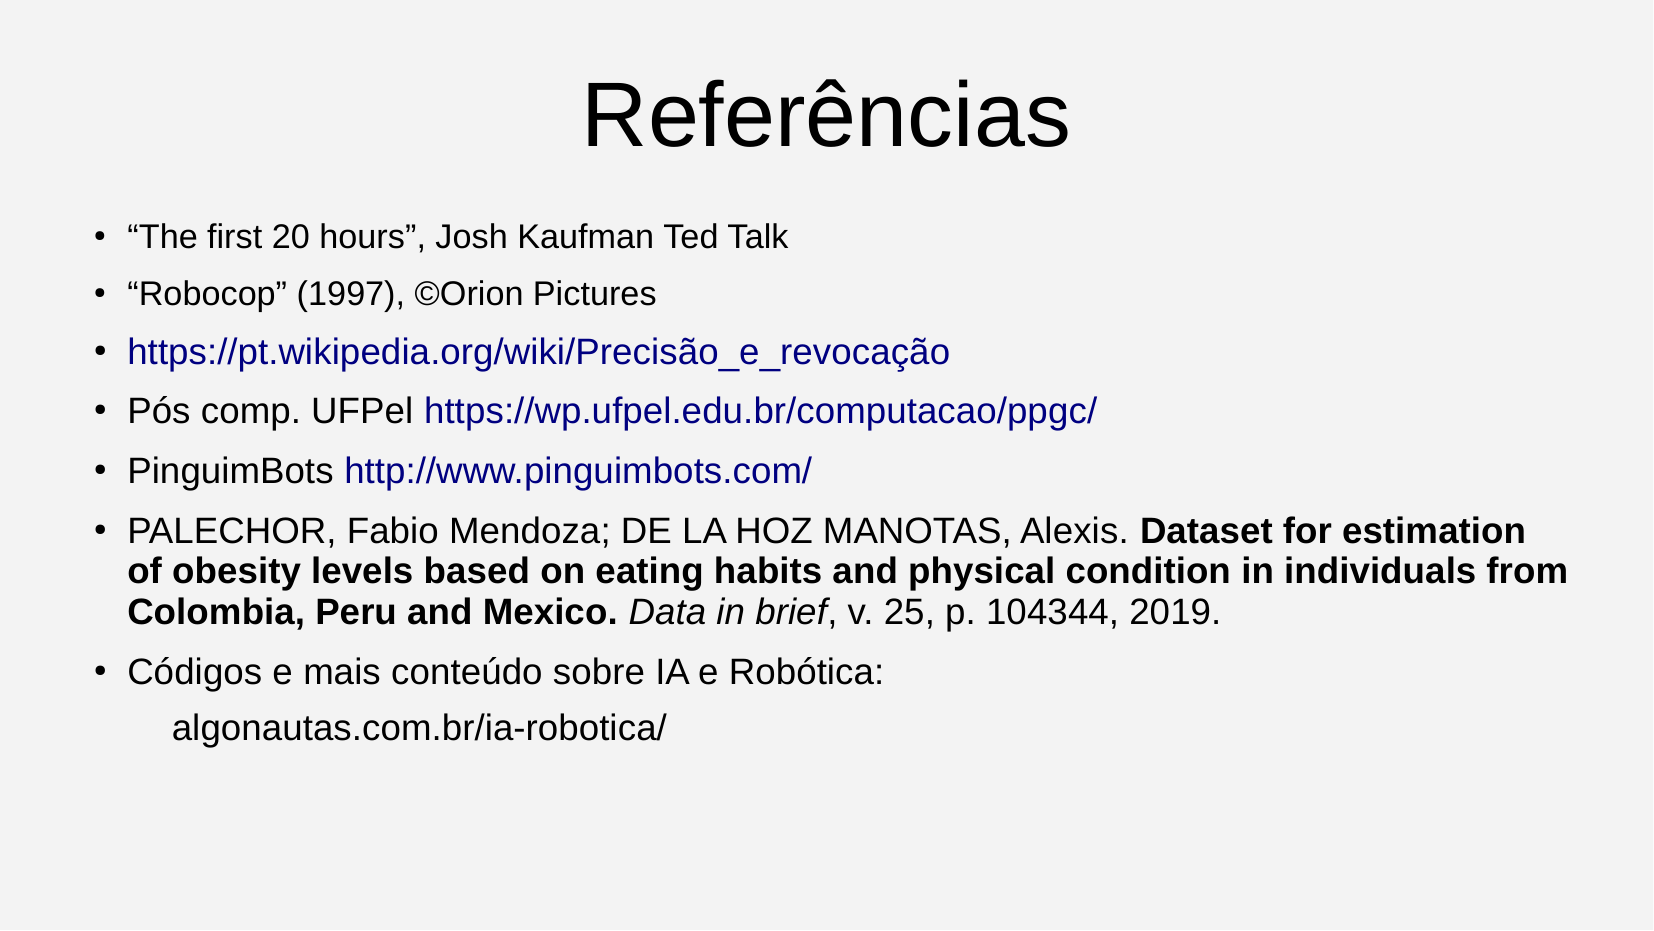

# Referências
“The first 20 hours”, Josh Kaufman Ted Talk
“Robocop” (1997), ©Orion Pictures
https://pt.wikipedia.org/wiki/Precisão_e_revocação
Pós comp. UFPel https://wp.ufpel.edu.br/computacao/ppgc/
PinguimBots http://www.pinguimbots.com/
PALECHOR, Fabio Mendoza; DE LA HOZ MANOTAS, Alexis. Dataset for estimation of obesity levels based on eating habits and physical condition in individuals from Colombia, Peru and Mexico. Data in brief, v. 25, p. 104344, 2019.
Códigos e mais conteúdo sobre IA e Robótica:
algonautas.com.br/ia-robotica/